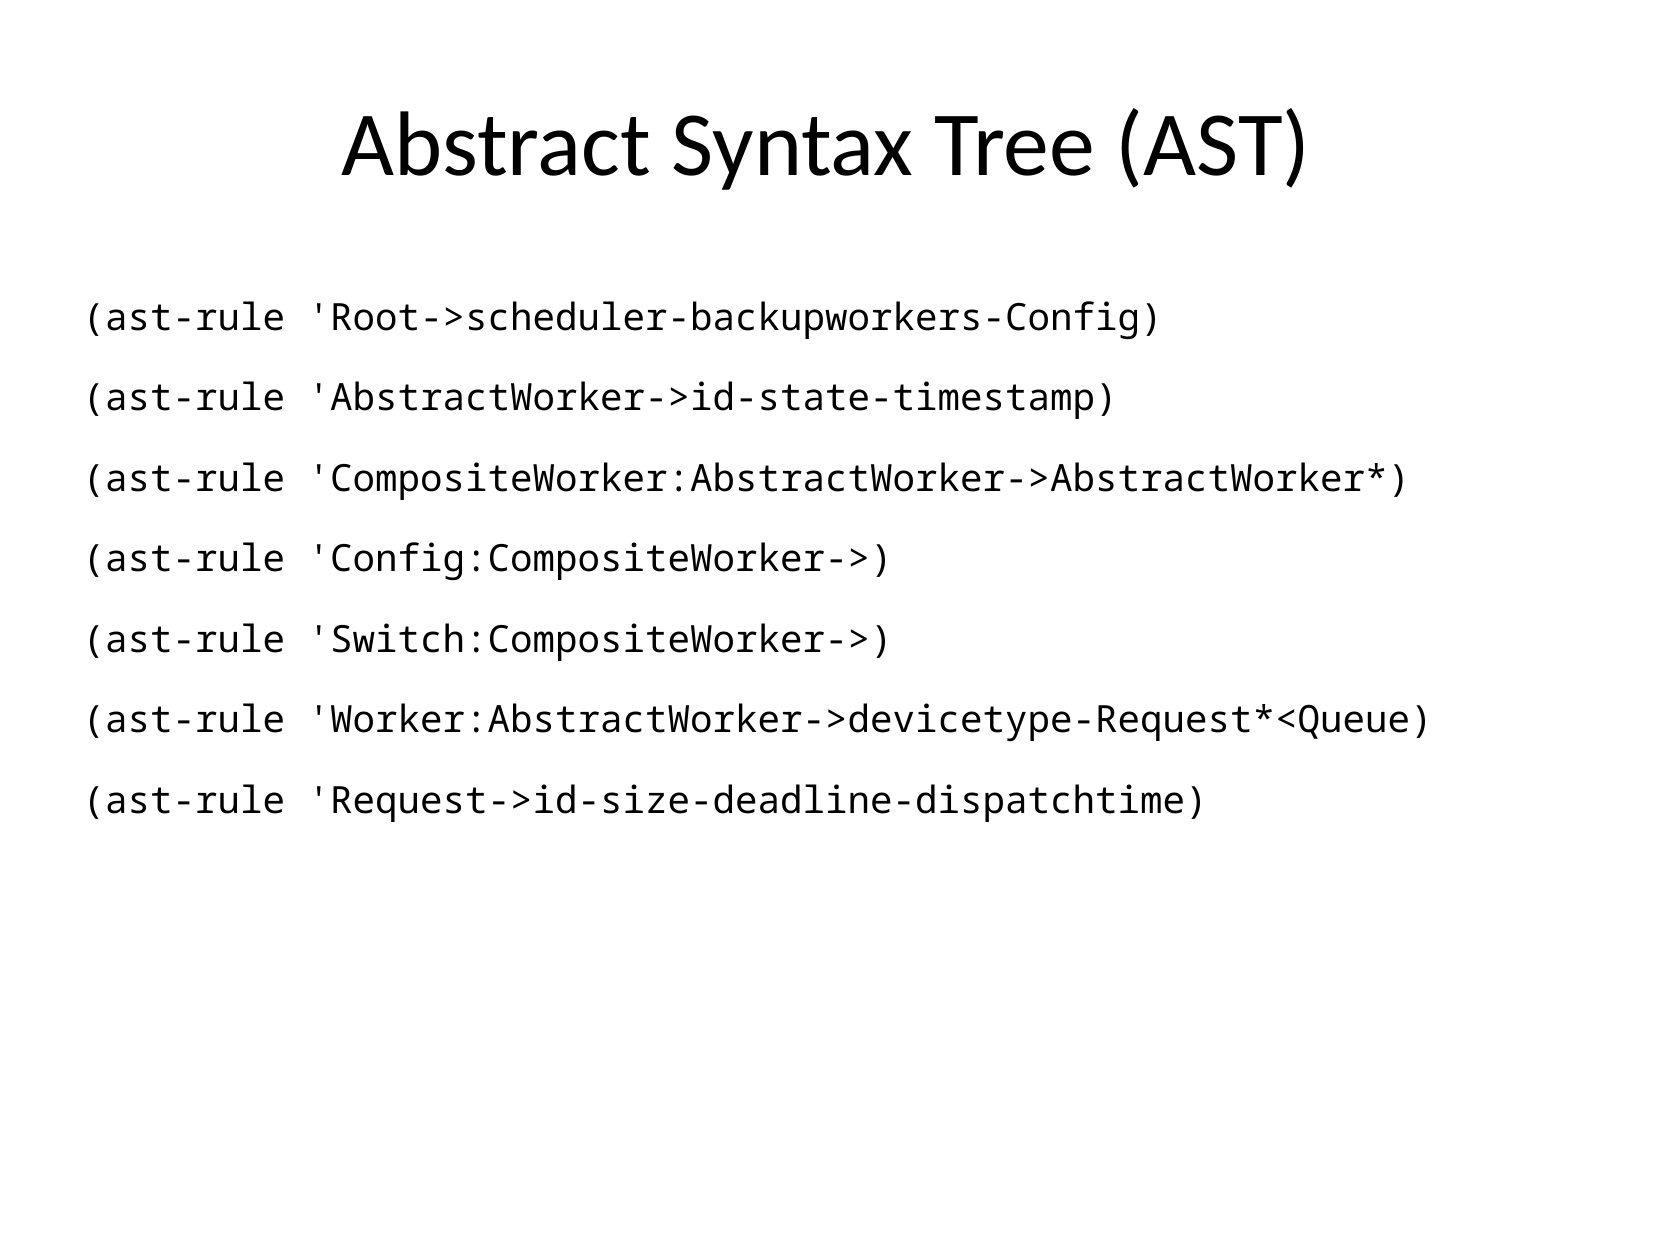

# Abstract Syntax Tree (AST)
(ast-rule 'Root->scheduler-backupworkers-Config)
(ast-rule 'AbstractWorker->id-state-timestamp)
(ast-rule 'CompositeWorker:AbstractWorker->AbstractWorker*)
(ast-rule 'Config:CompositeWorker->)
(ast-rule 'Switch:CompositeWorker->)
(ast-rule 'Worker:AbstractWorker->devicetype-Request*<Queue)
(ast-rule 'Request->id-size-deadline-dispatchtime)